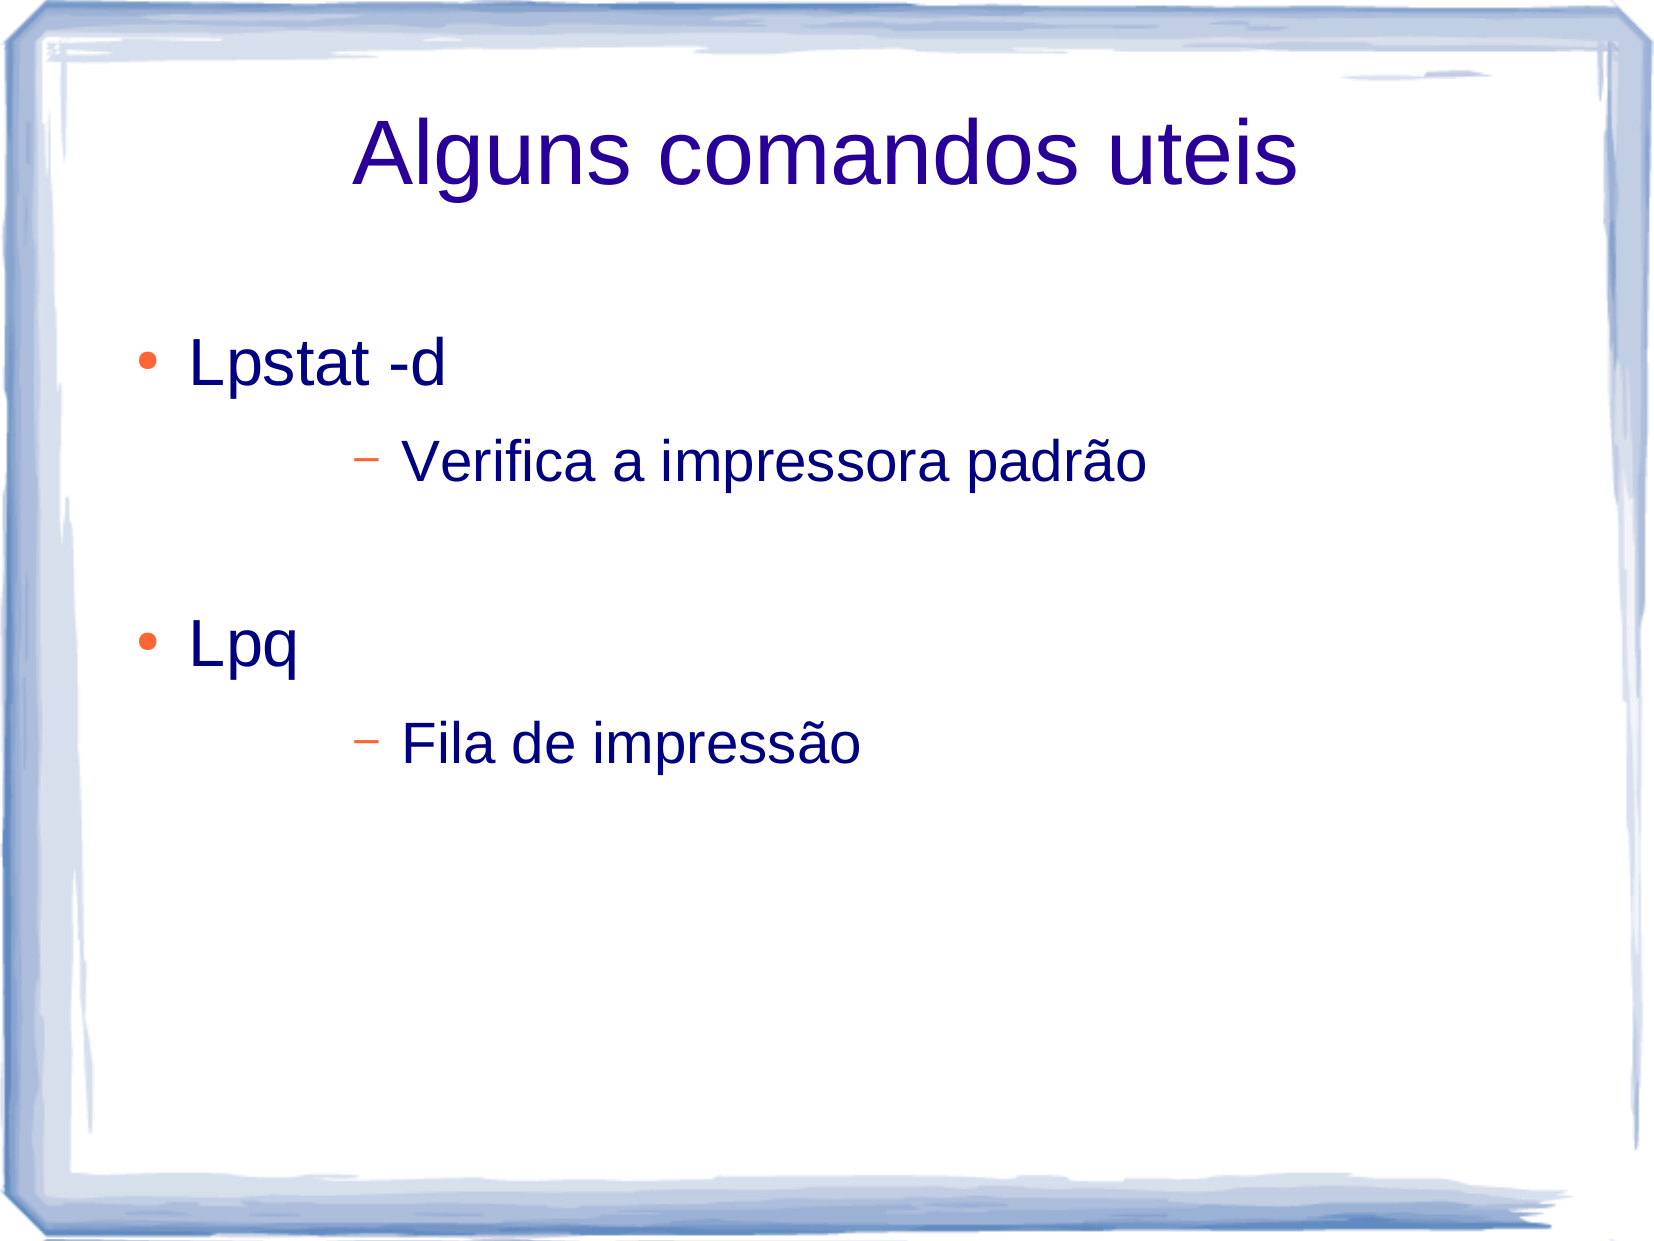

# Alguns comandos uteis
Lpstat -d
Verifica a impressora padrão
Lpq
Fila de impressão